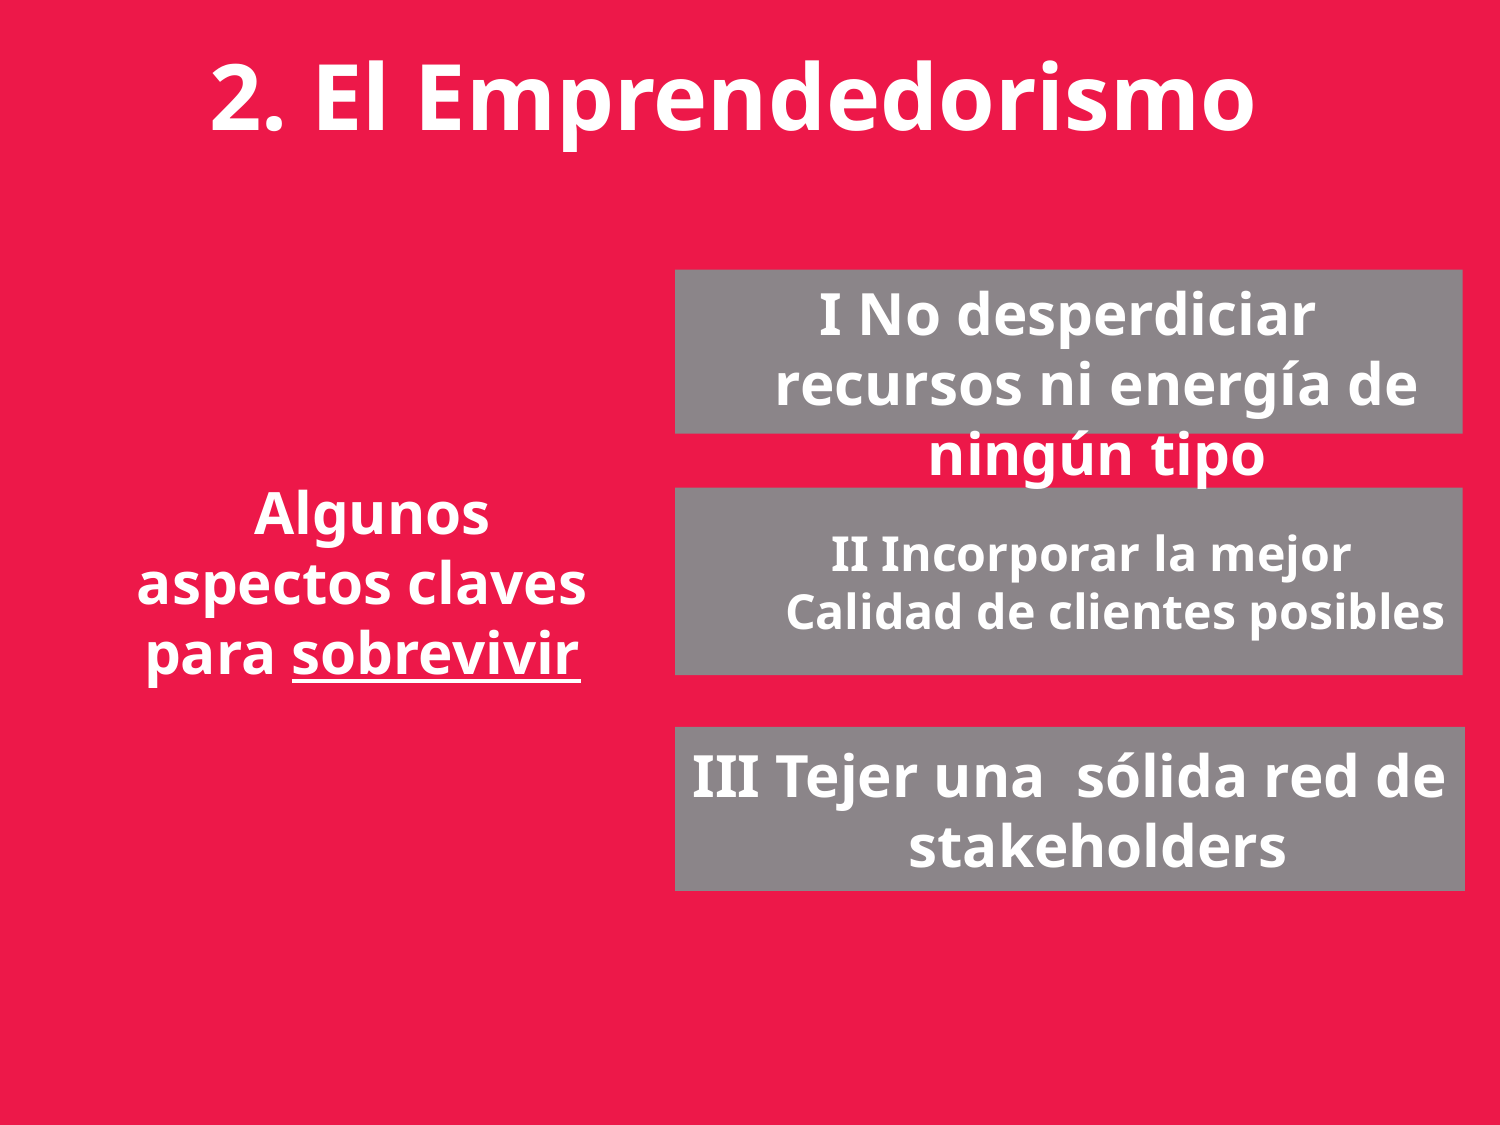

# 2. El Emprendedorismo
I No desperdiciar recursos ni energía de ningún tipo
 Algunos aspectos claves para sobrevivir
II Incorporar la mejor Calidad de clientes posibles
III Tejer una sólida red de stakeholders